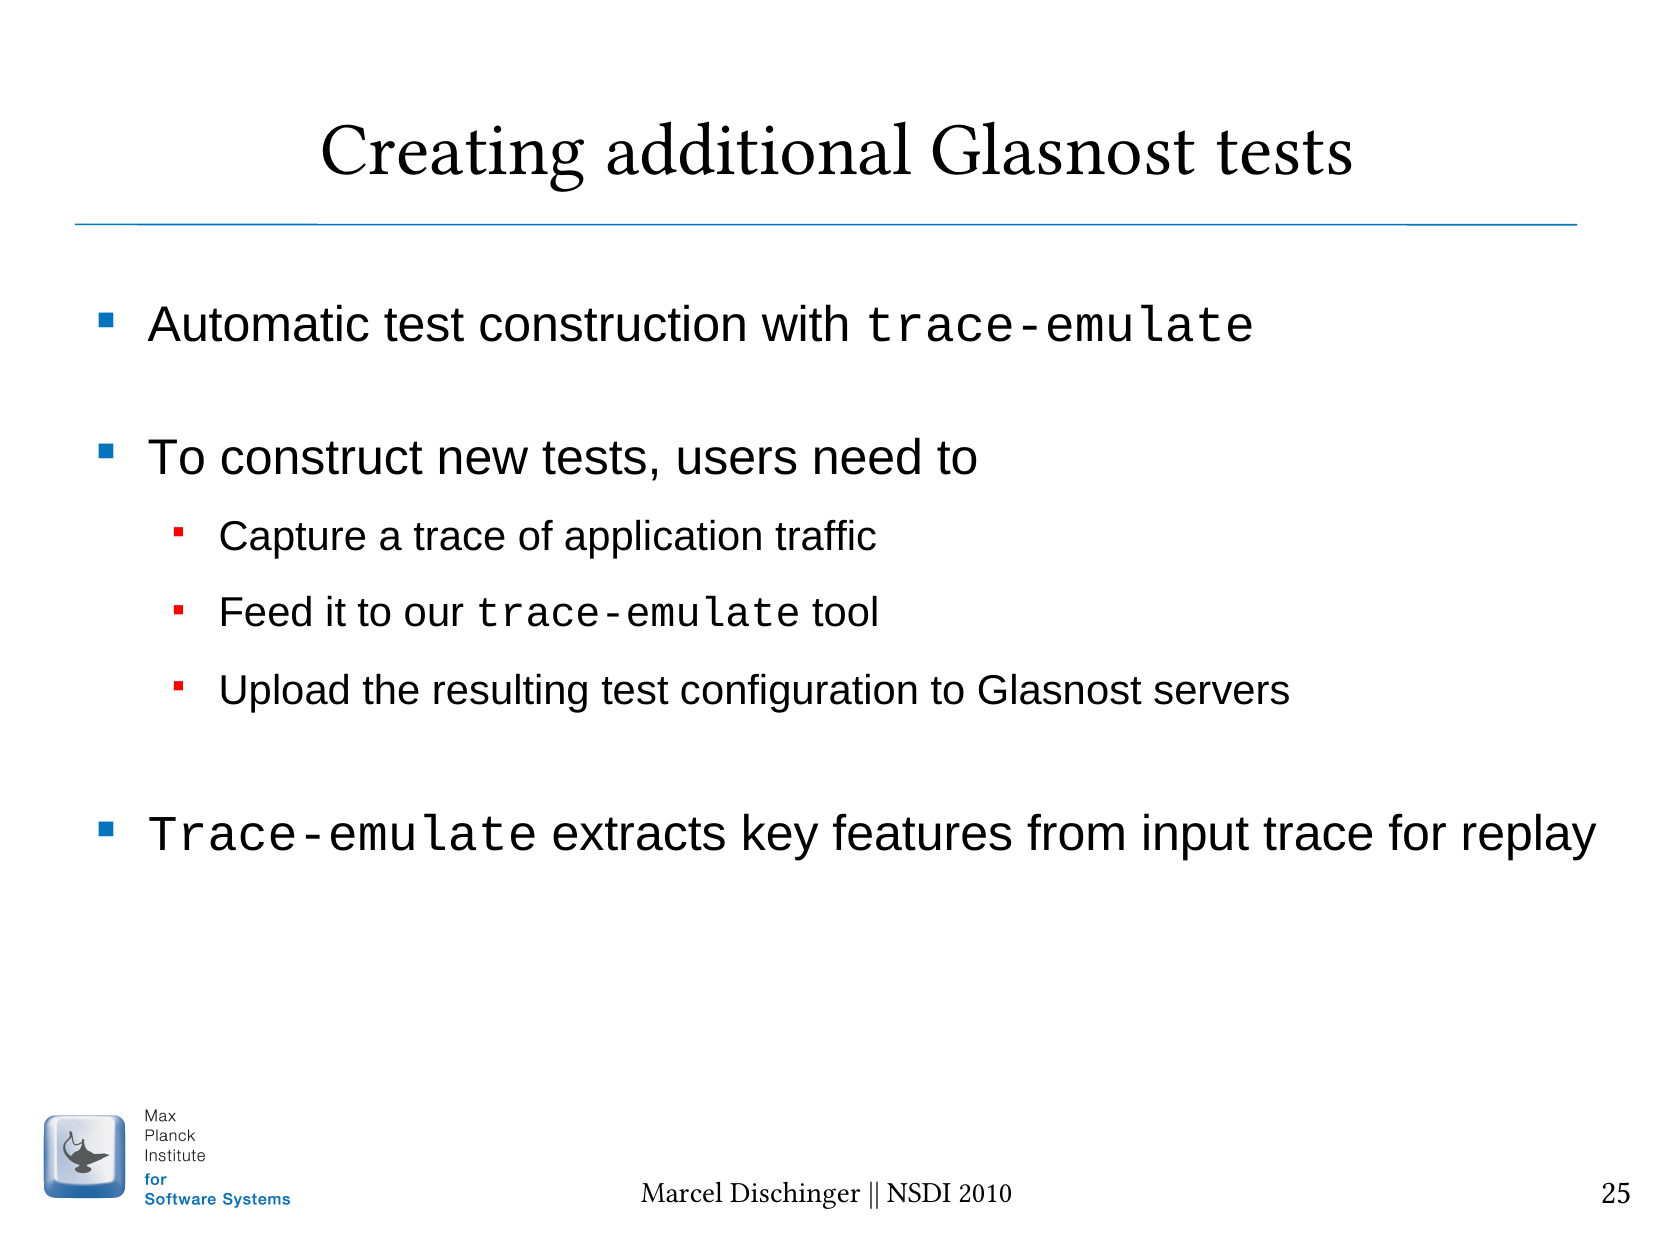

# Creating additional Glasnost tests
Automatic test construction with trace-emulate
To construct new tests, users need to
Capture a trace of application traffic
Feed it to our trace-emulate tool
Upload the resulting test configuration to Glasnost servers
Trace-emulate extracts key features from input trace for replay